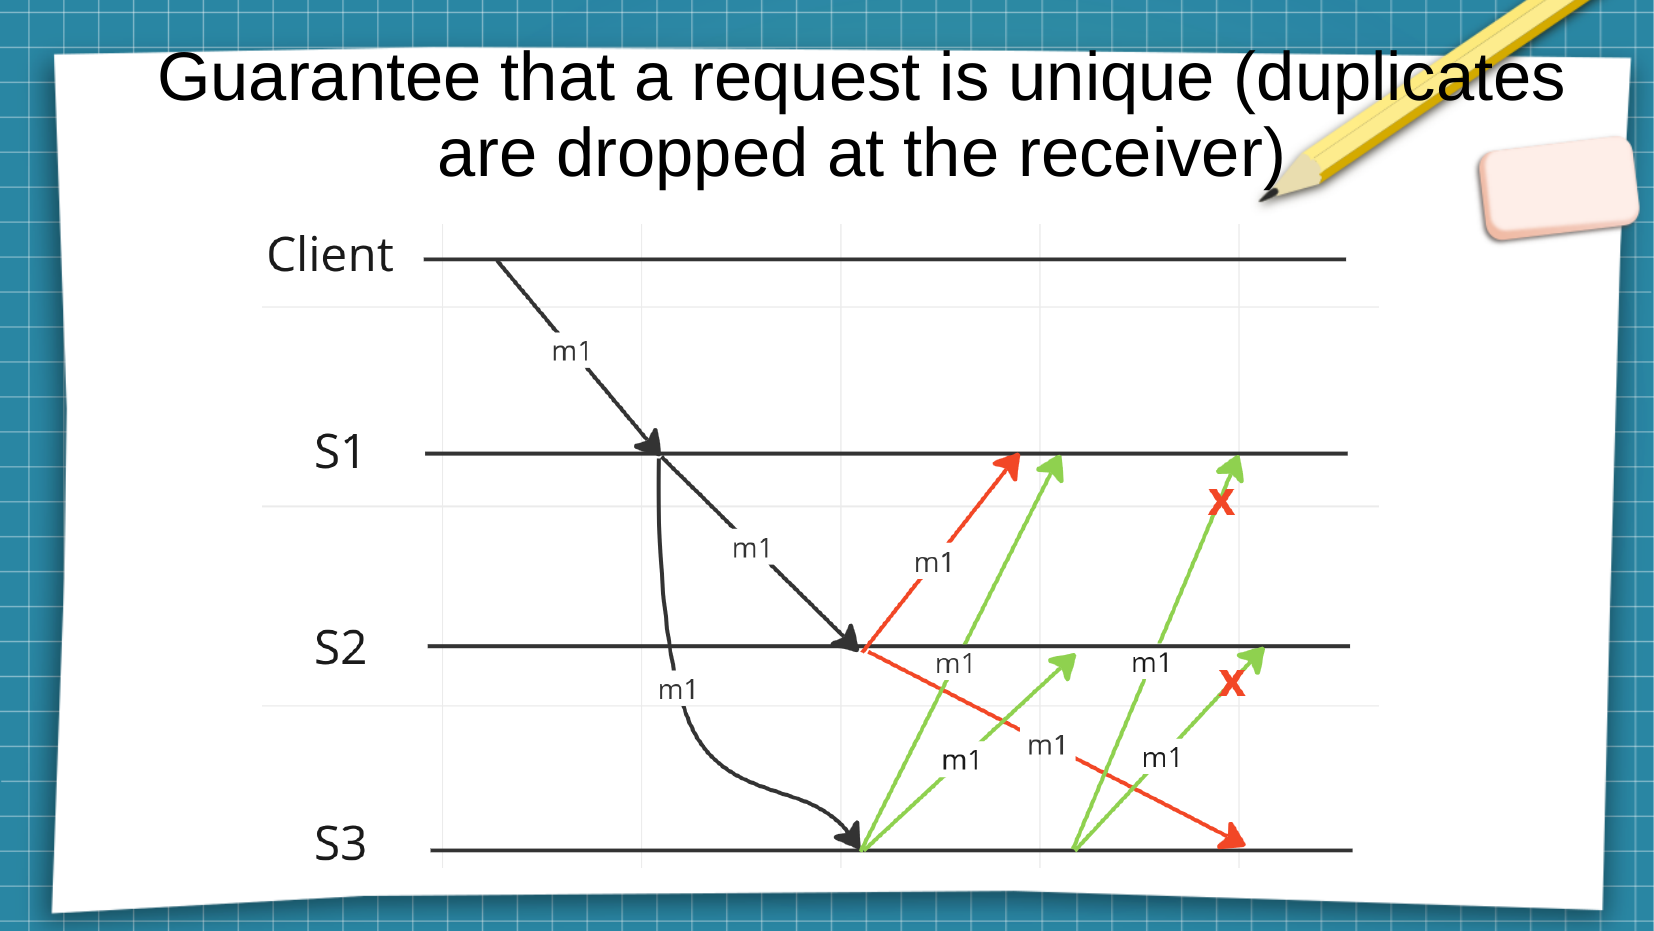

# Guarantee that a request is unique (duplicates are dropped at the receiver)